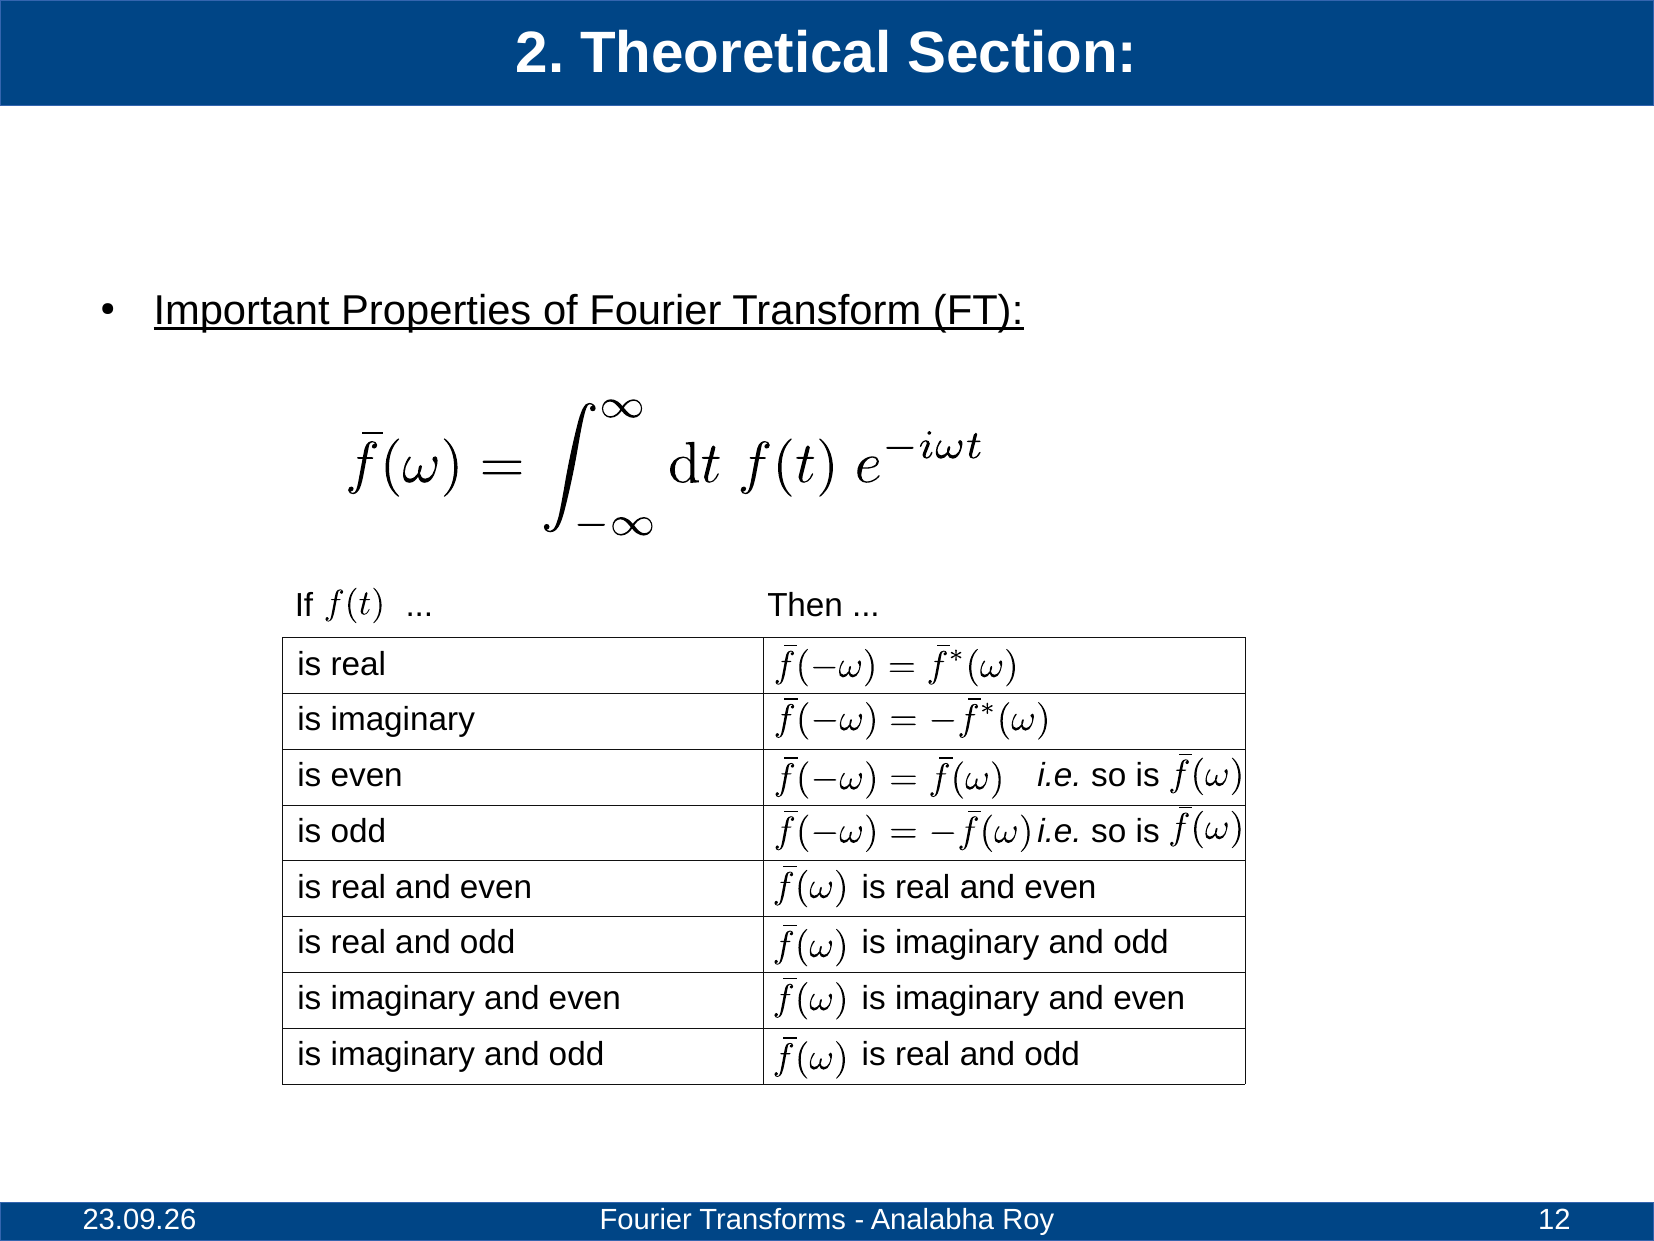

# 2. Theoretical Section:
Important Properties of Fourier Transform (FT):
If ...
Then ...
| is real | |
| --- | --- |
| is imaginary | |
| is even | i.e. so is |
| is odd | i.e. so is |
| is real and even | is real and even |
| is real and odd | is imaginary and odd |
| is imaginary and even | is imaginary and even |
| is imaginary and odd | is real and odd |
Your name here (insert->page number)
12